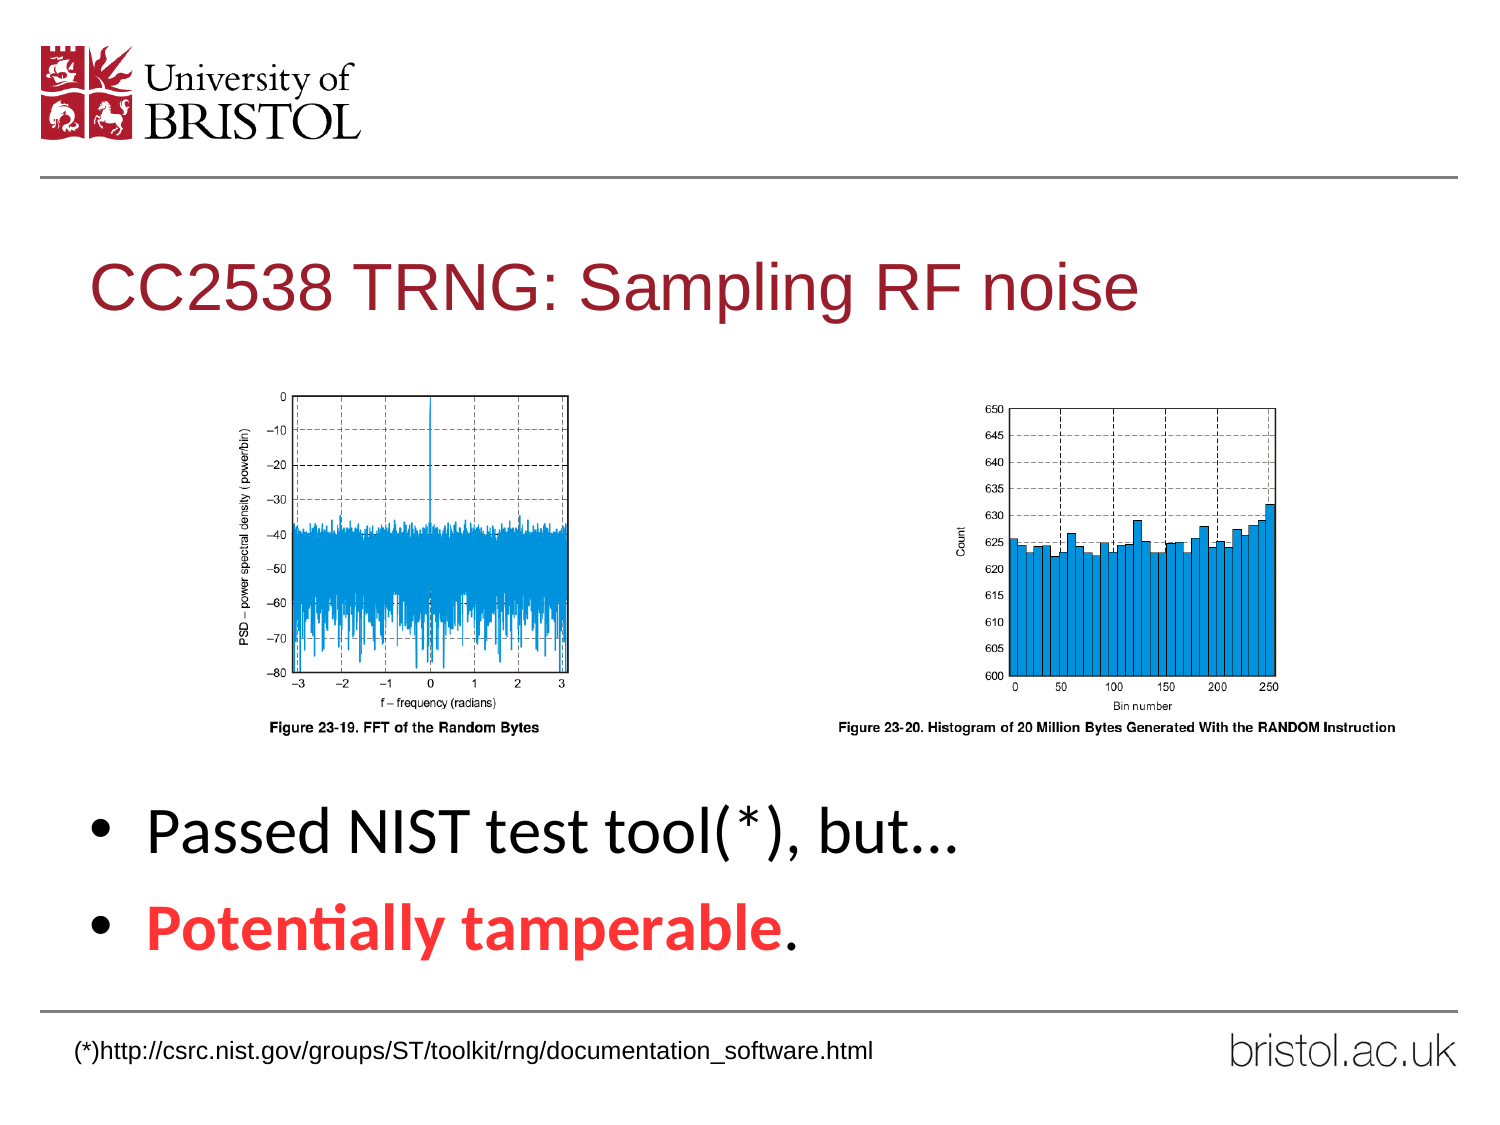

# CC2538 TRNG: Sampling RF noise
Passed NIST test tool(*), but...
Potentially tamperable.
(*)http://csrc.nist.gov/groups/ST/toolkit/rng/documentation_software.html